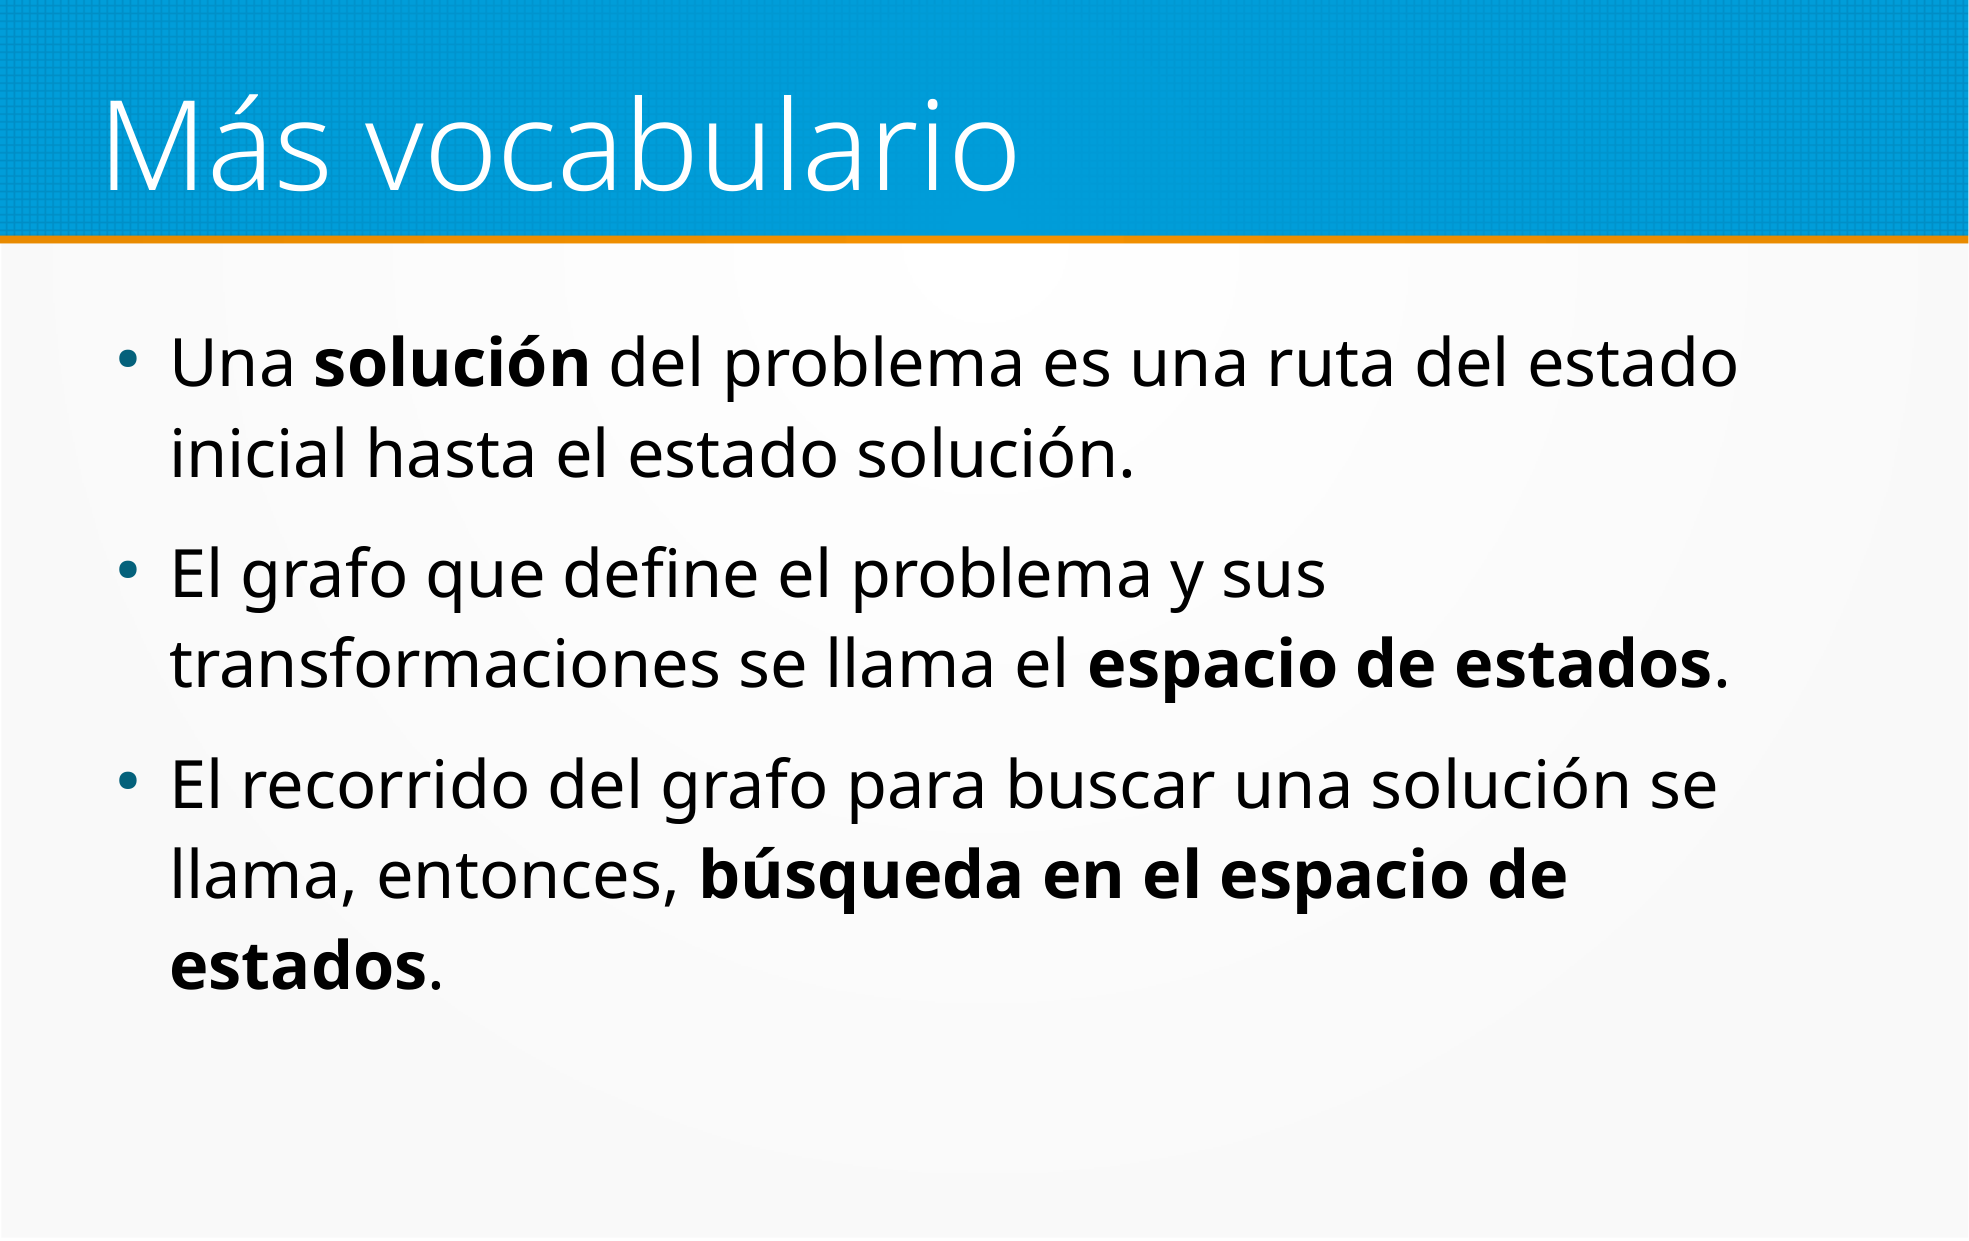

# Más vocabulario
Una solución del problema es una ruta del estado inicial hasta el estado solución.
El grafo que define el problema y sus transformaciones se llama el espacio de estados.
El recorrido del grafo para buscar una solución se llama, entonces, búsqueda en el espacio de estados.